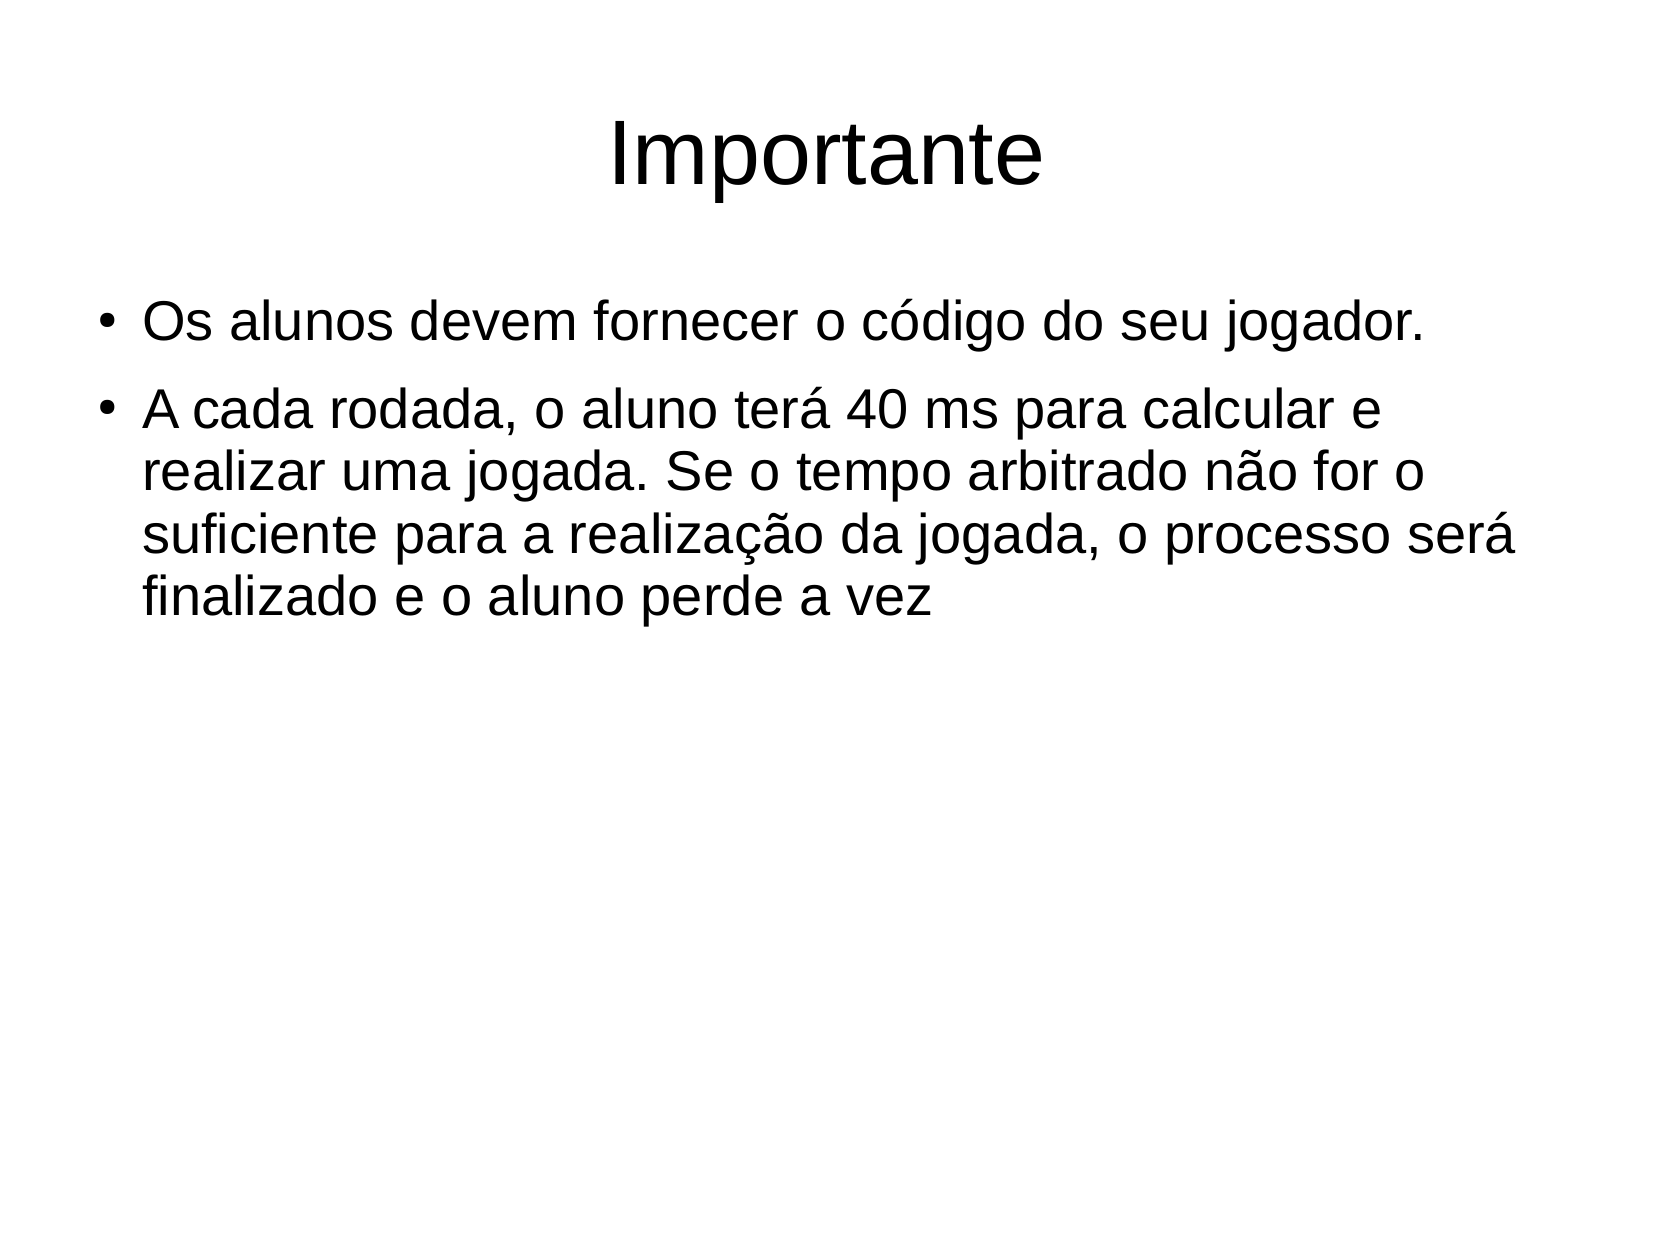

# Importante
Os alunos devem fornecer o código do seu jogador.
A cada rodada, o aluno terá 40 ms para calcular e realizar uma jogada. Se o tempo arbitrado não for o suficiente para a realização da jogada, o processo será finalizado e o aluno perde a vez